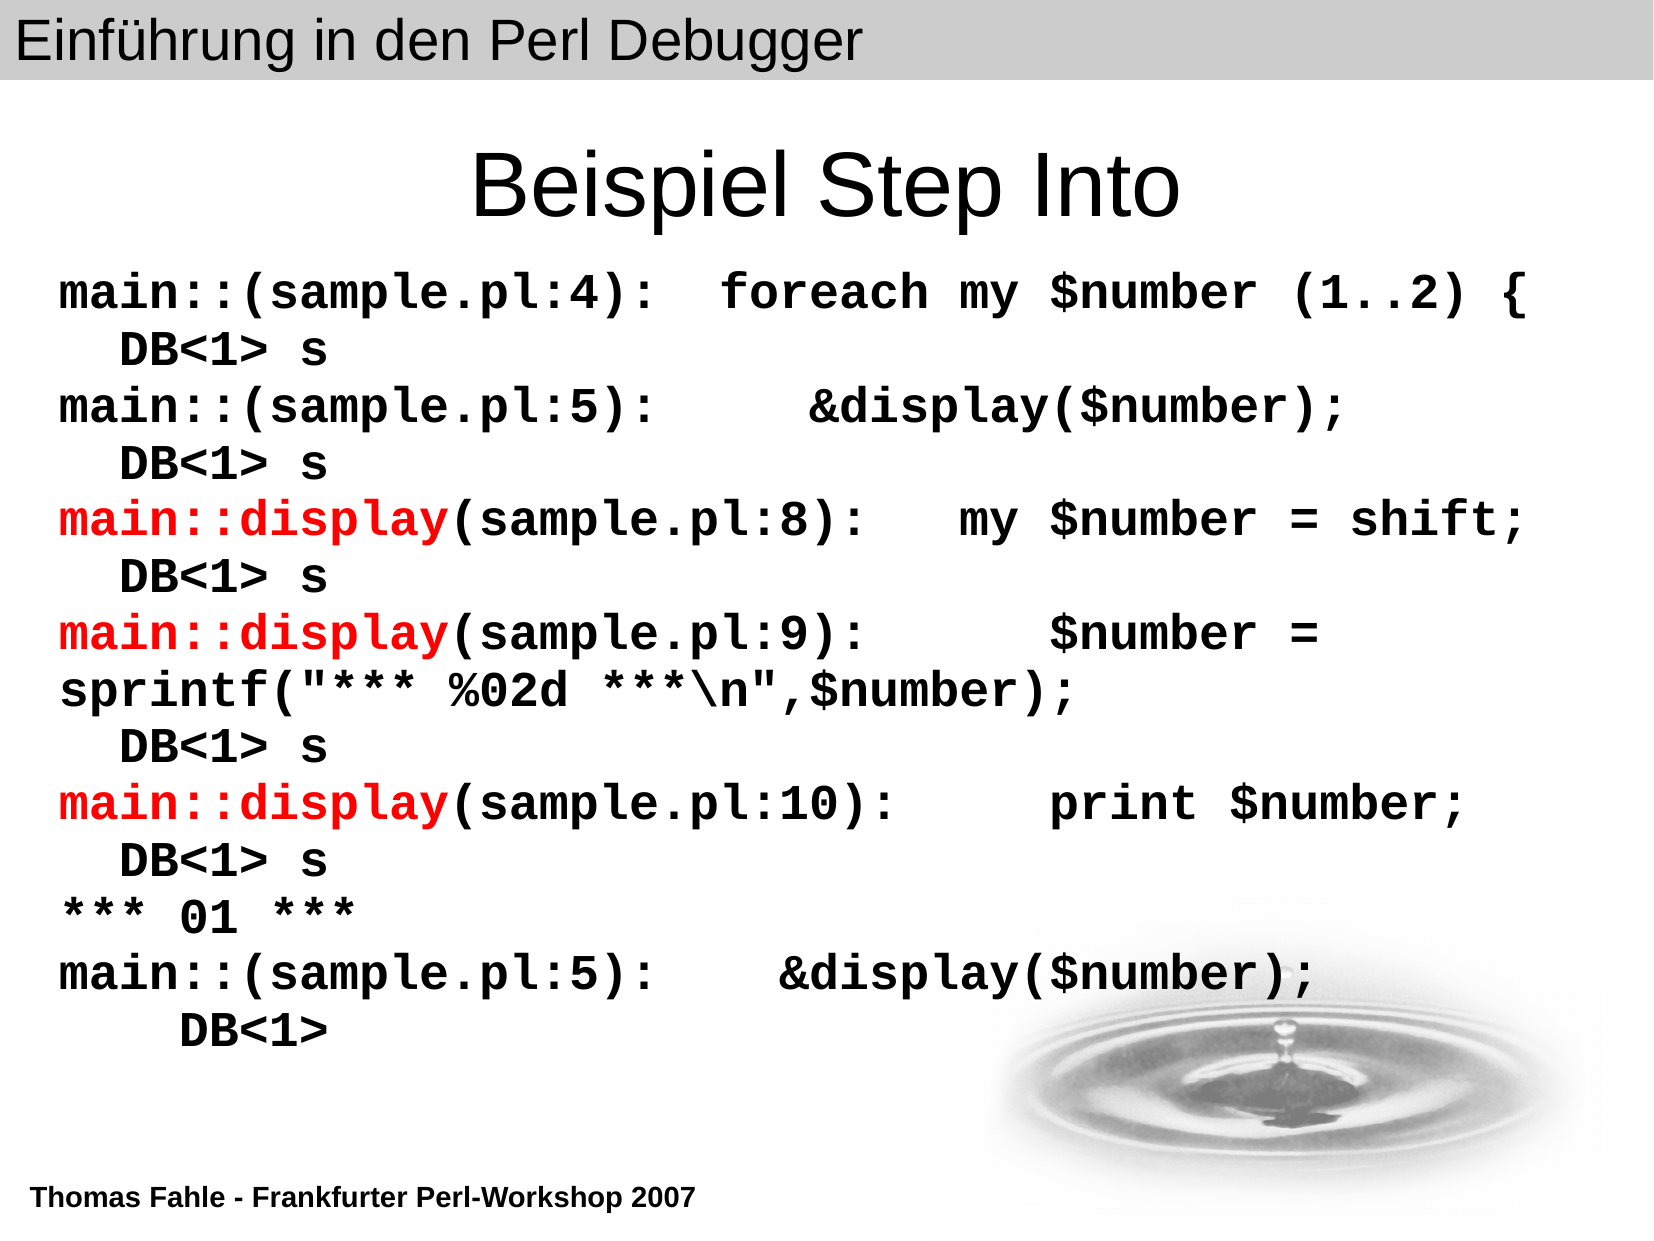

# Beispiel Step Into
main::(sample.pl:4): foreach my $number (1..2) {
 DB<1> s
main::(sample.pl:5): &display($number);
 DB<1> s
main::display(sample.pl:8): my $number = shift;
 DB<1> s
main::display(sample.pl:9): $number = sprintf("*** %02d ***\n",$number);
 DB<1> s
main::display(sample.pl:10): print $number;
 DB<1> s
*** 01 ***
main::(sample.pl:5): &display($number);
 DB<1>